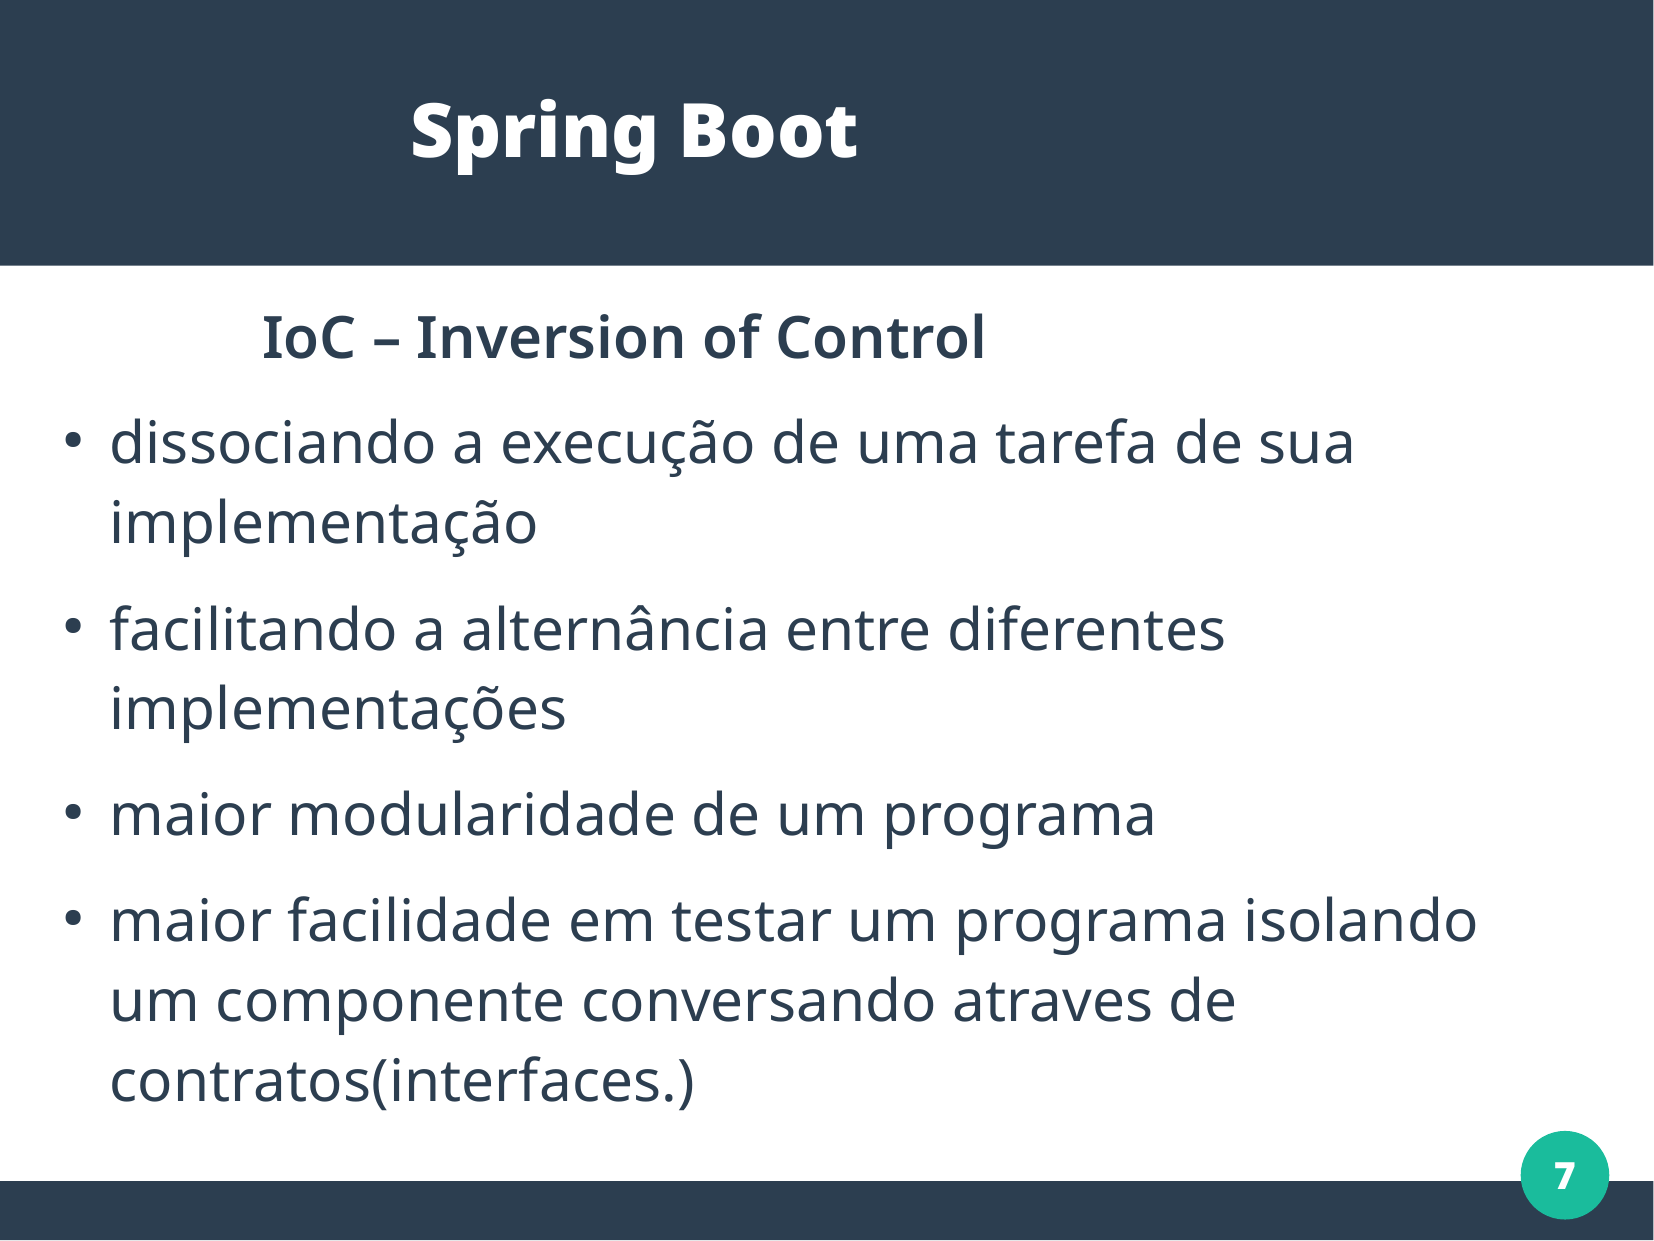

# Spring Boot
 IoC – Inversion of Control
dissociando a execução de uma tarefa de sua implementação
facilitando a alternância entre diferentes implementações
maior modularidade de um programa
maior facilidade em testar um programa isolando um componente conversando atraves de contratos(interfaces.)
7